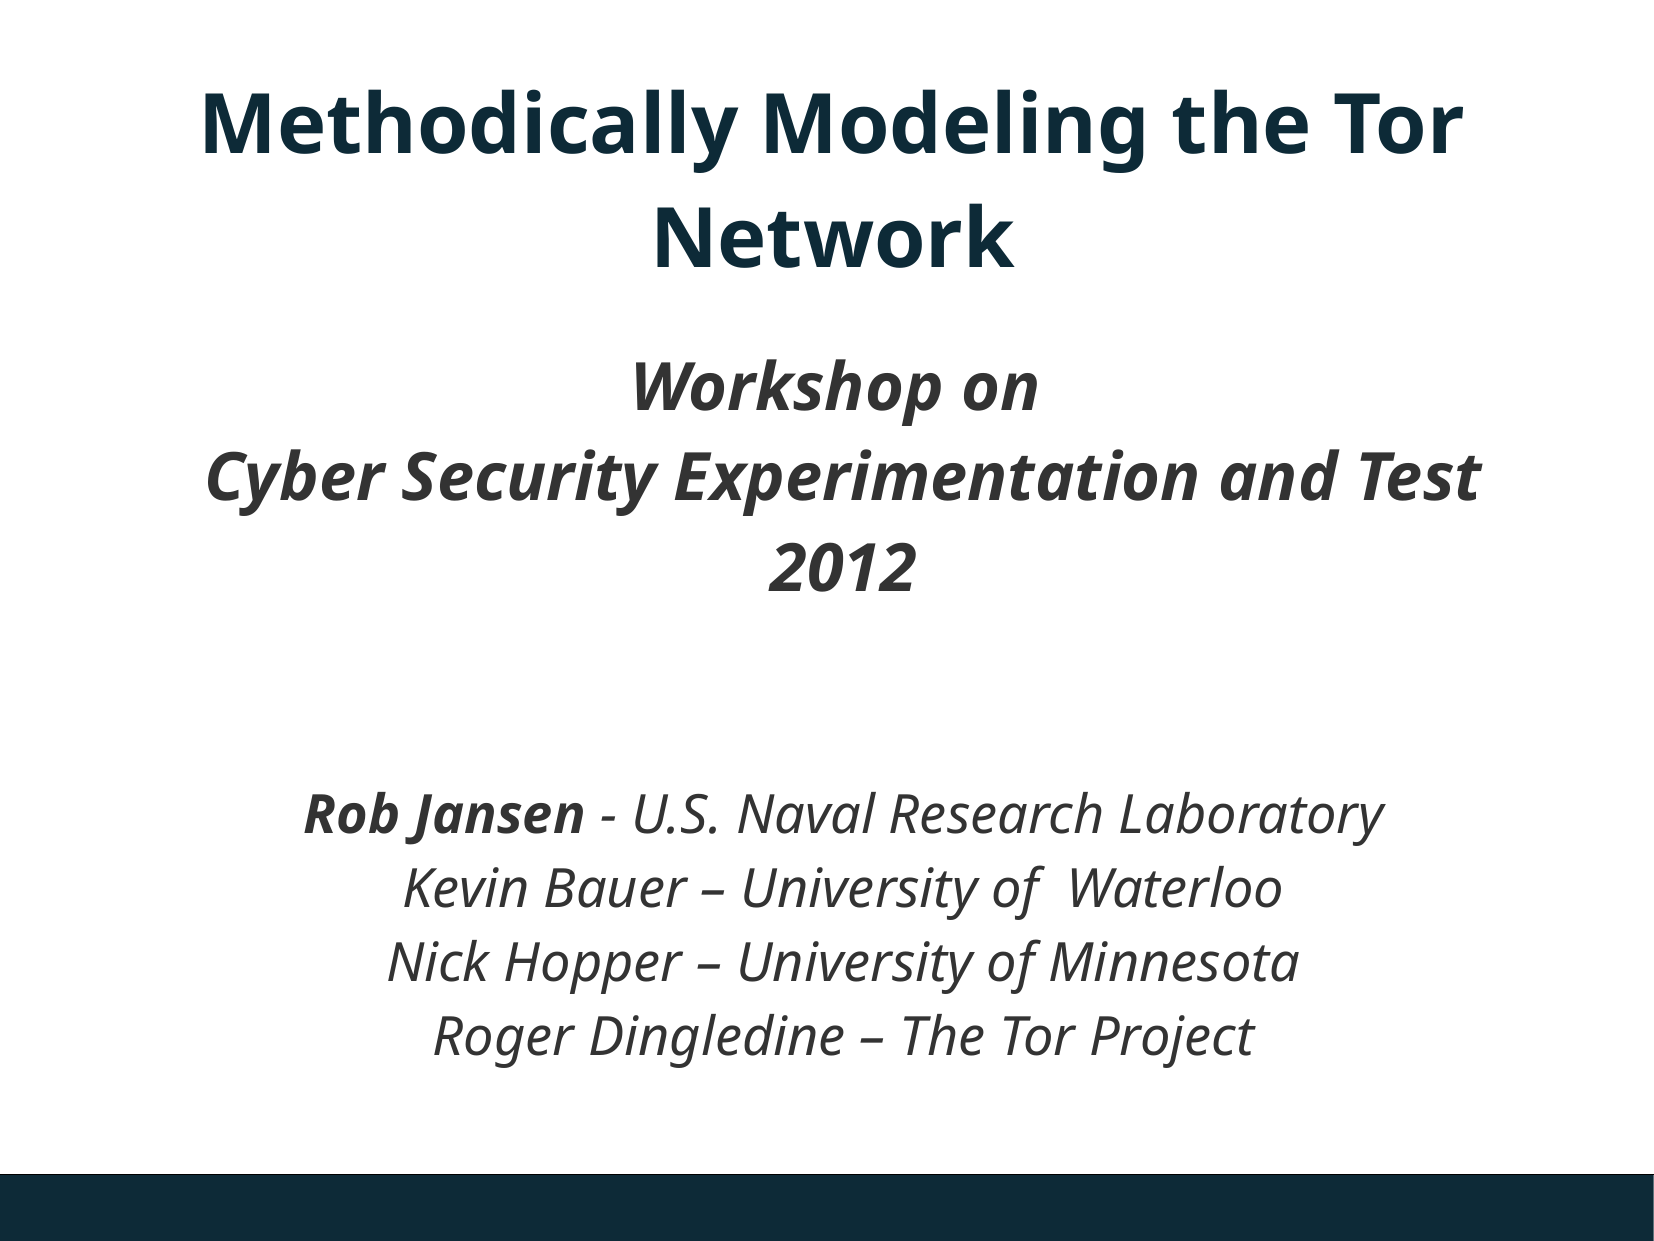

# Methodically Modeling the Tor Network
Workshop on
Cyber Security Experimentation and Test
2012
Rob Jansen - U.S. Naval Research Laboratory
Kevin Bauer – University of Waterloo
Nick Hopper – University of Minnesota
Roger Dingledine – The Tor Project